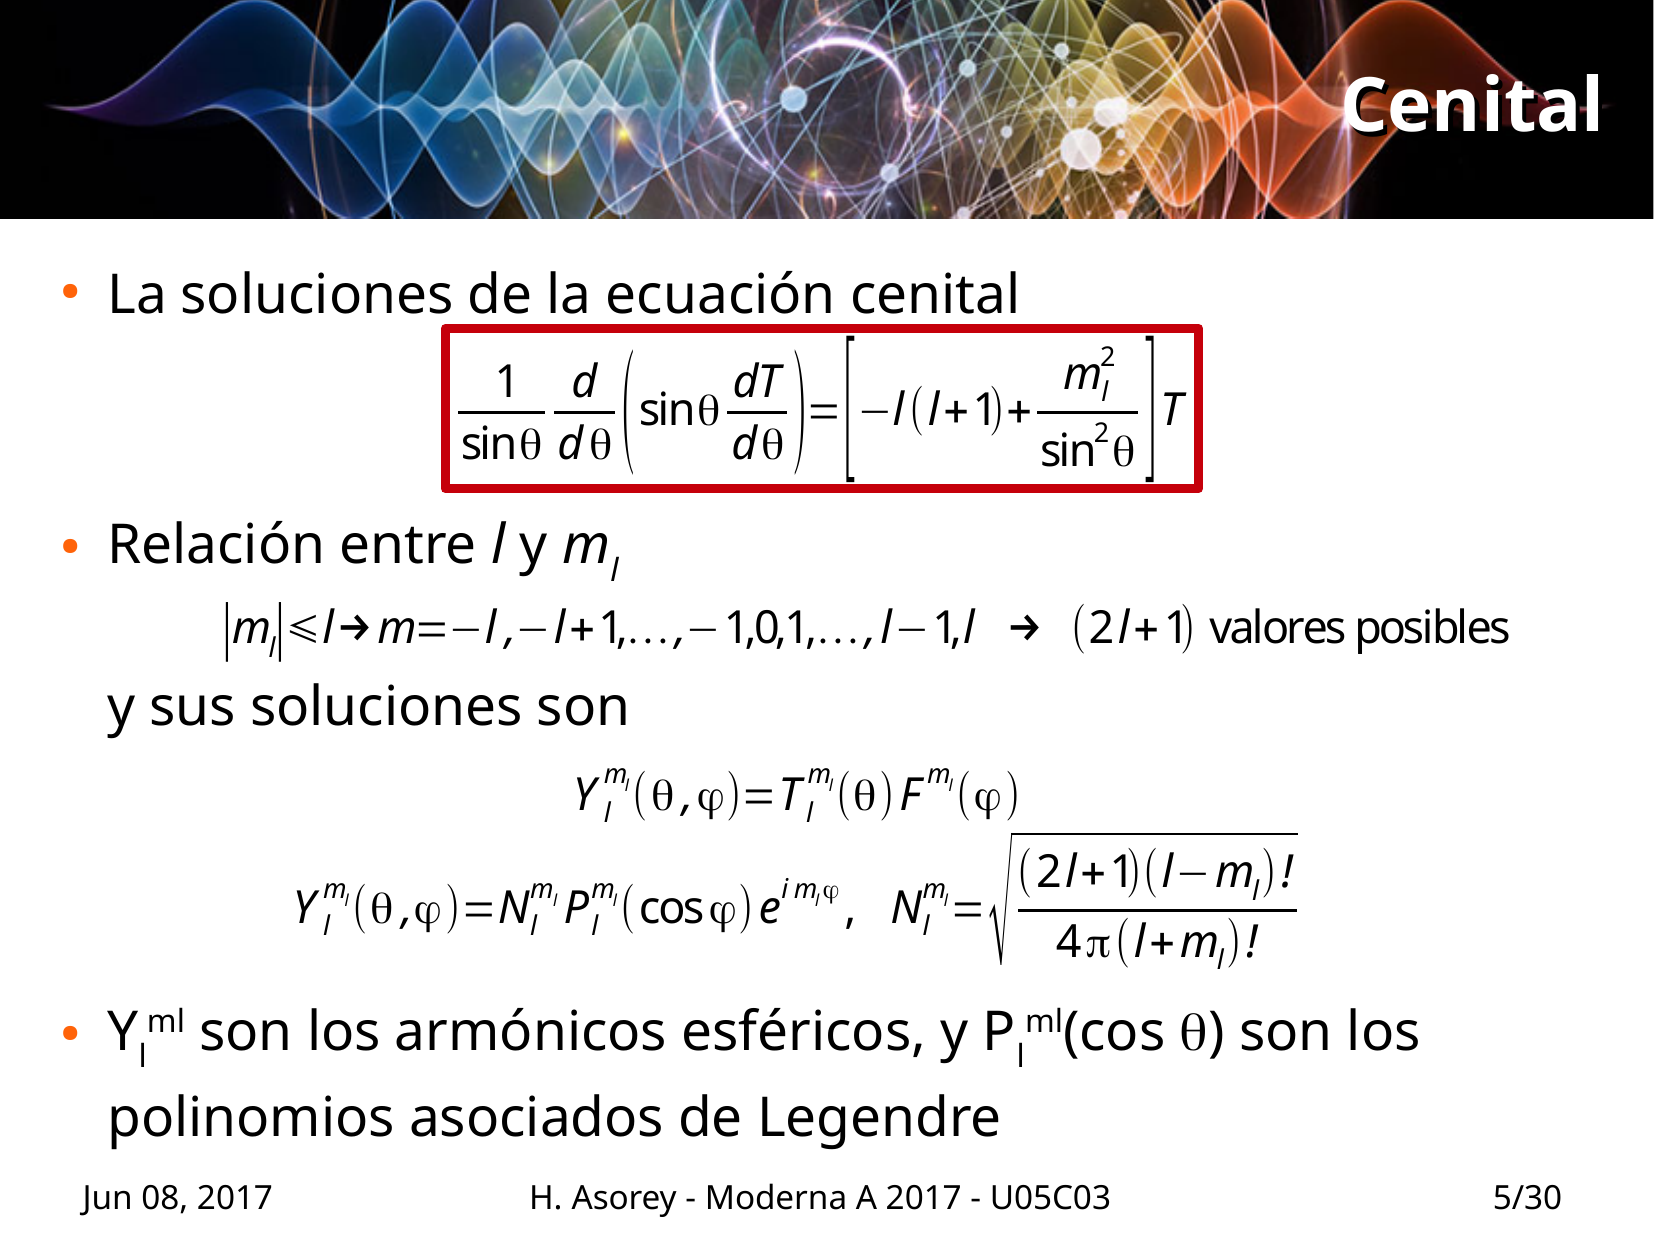

# Cenital
La soluciones de la ecuación cenital
Relación entre l y ml
y sus soluciones son
Ylml son los armónicos esféricos, y Plml(cos q) son los polinomios asociados de Legendre
Jun 08, 2017
H. Asorey - Moderna A 2017 - U05C03
5